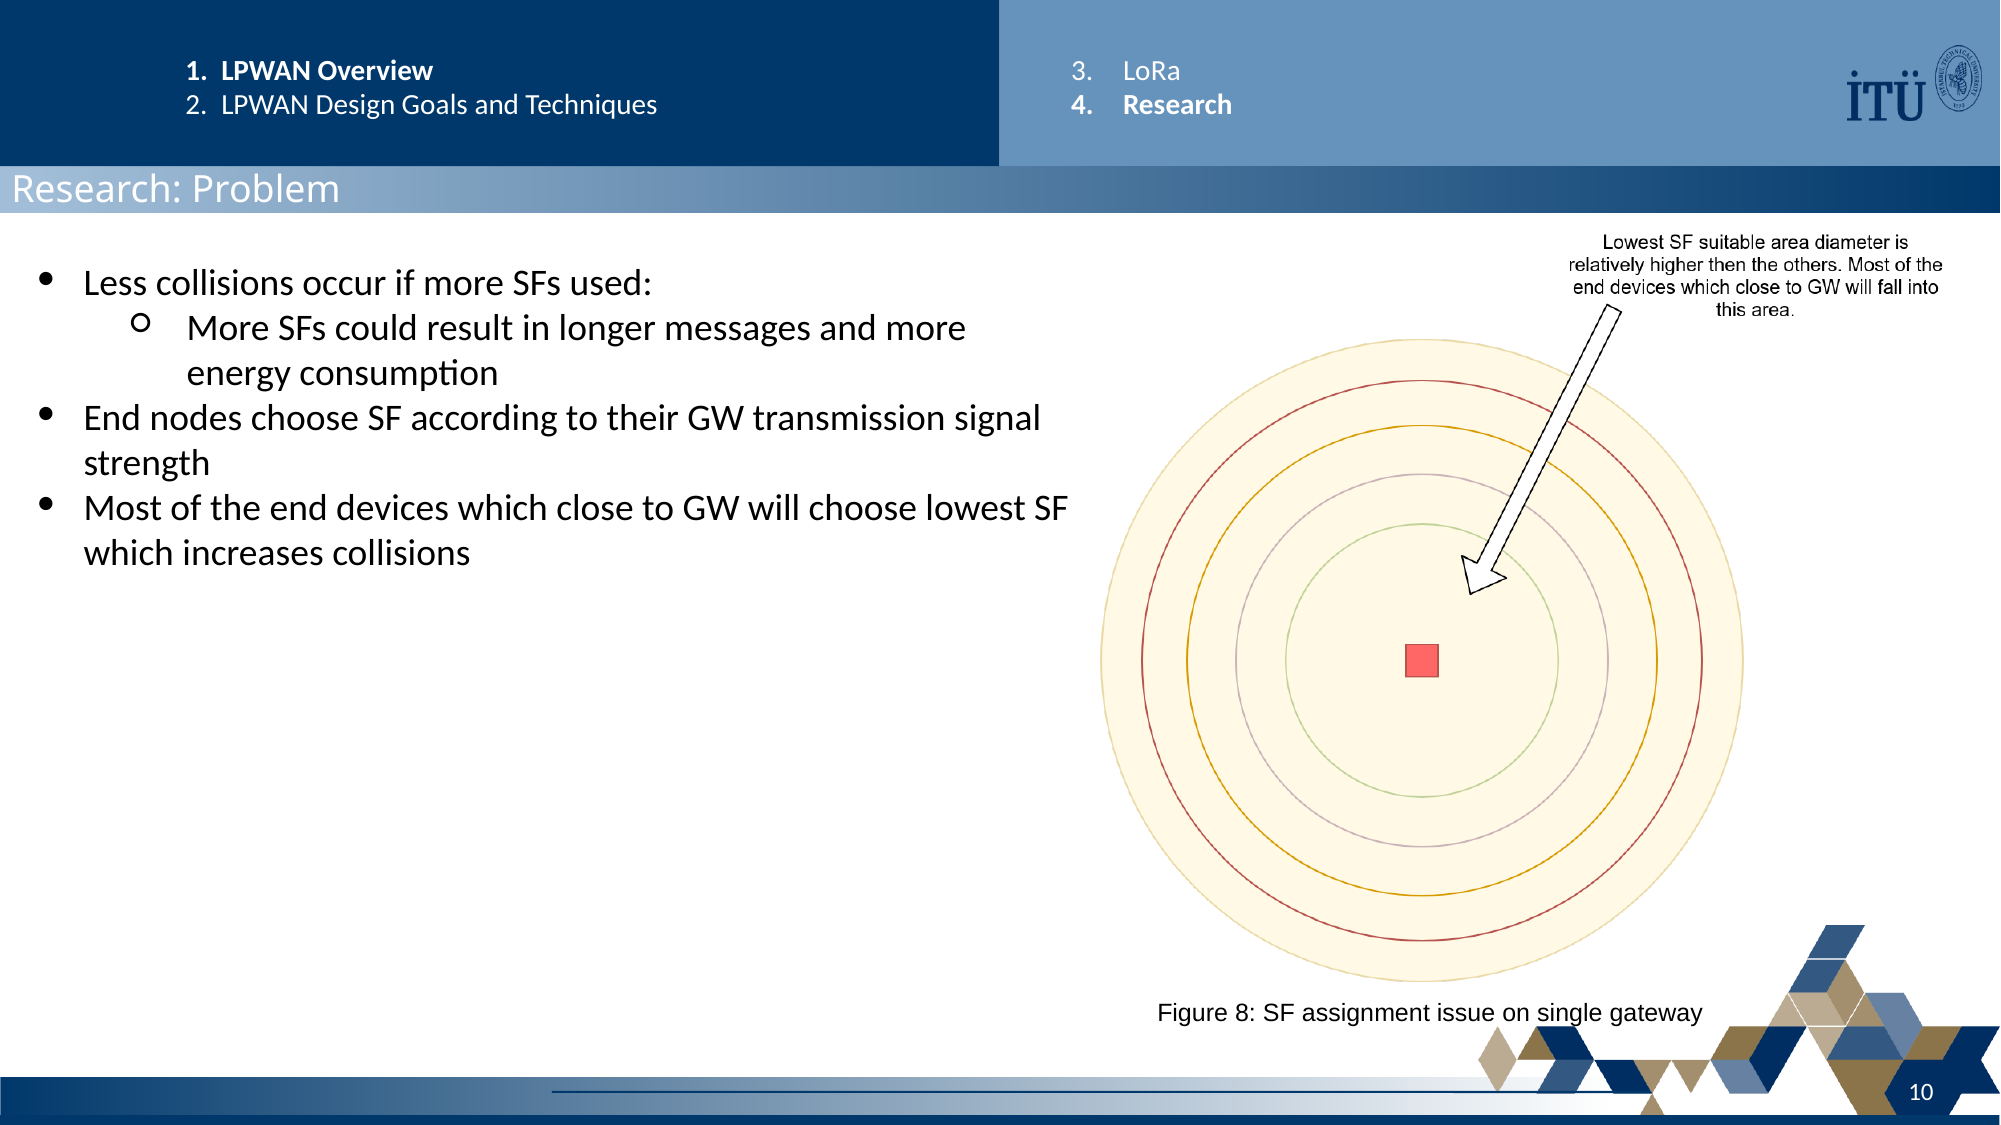

LoRa
Research
LPWAN Overview
LPWAN Design Goals and Techniques
# Research: Problem
Less collisions occur if more SFs used:
More SFs could result in longer messages and more energy consumption
End nodes choose SF according to their GW transmission signal strength
Most of the end devices which close to GW will choose lowest SF which increases collisions
Figure 8: SF assignment issue on single gateway